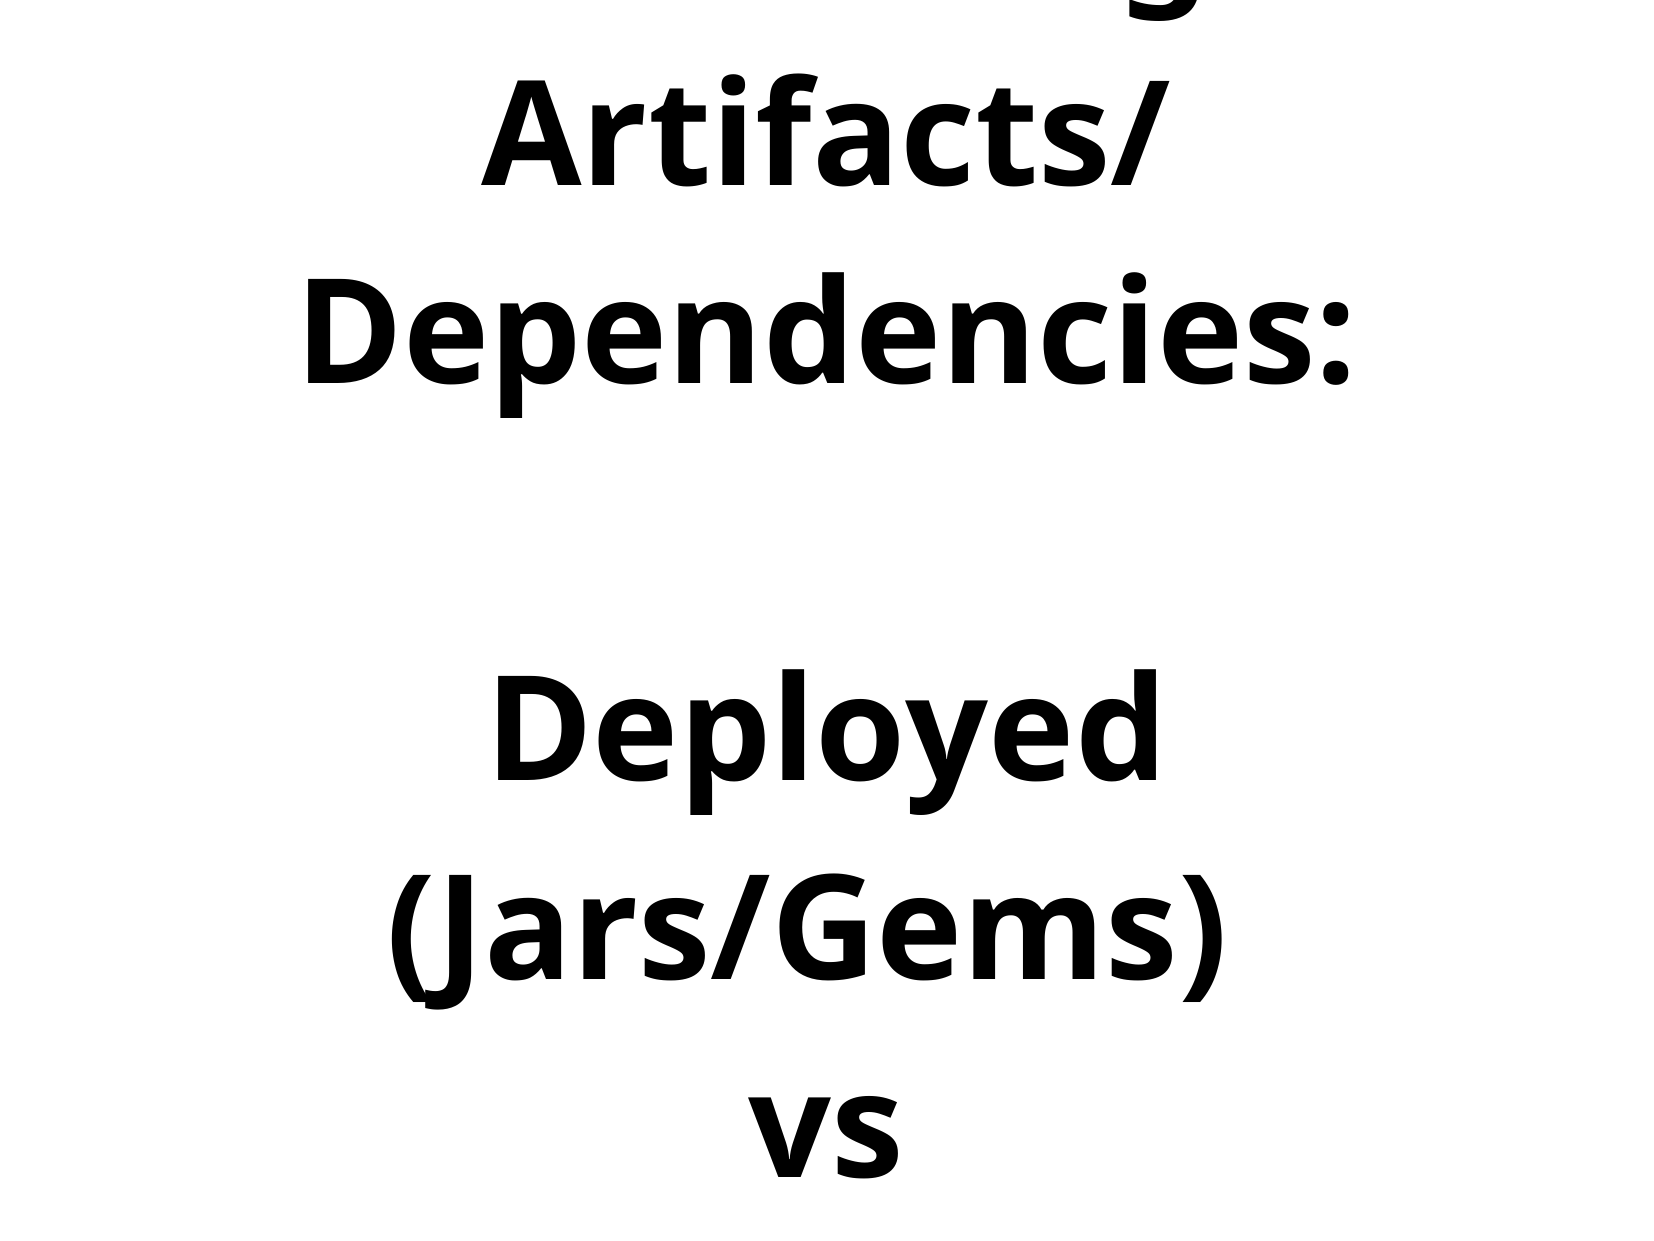

# Publishing Artifacts/ Dependencies: Deployed (Jars/Gems) vs SCM (svn:externals)